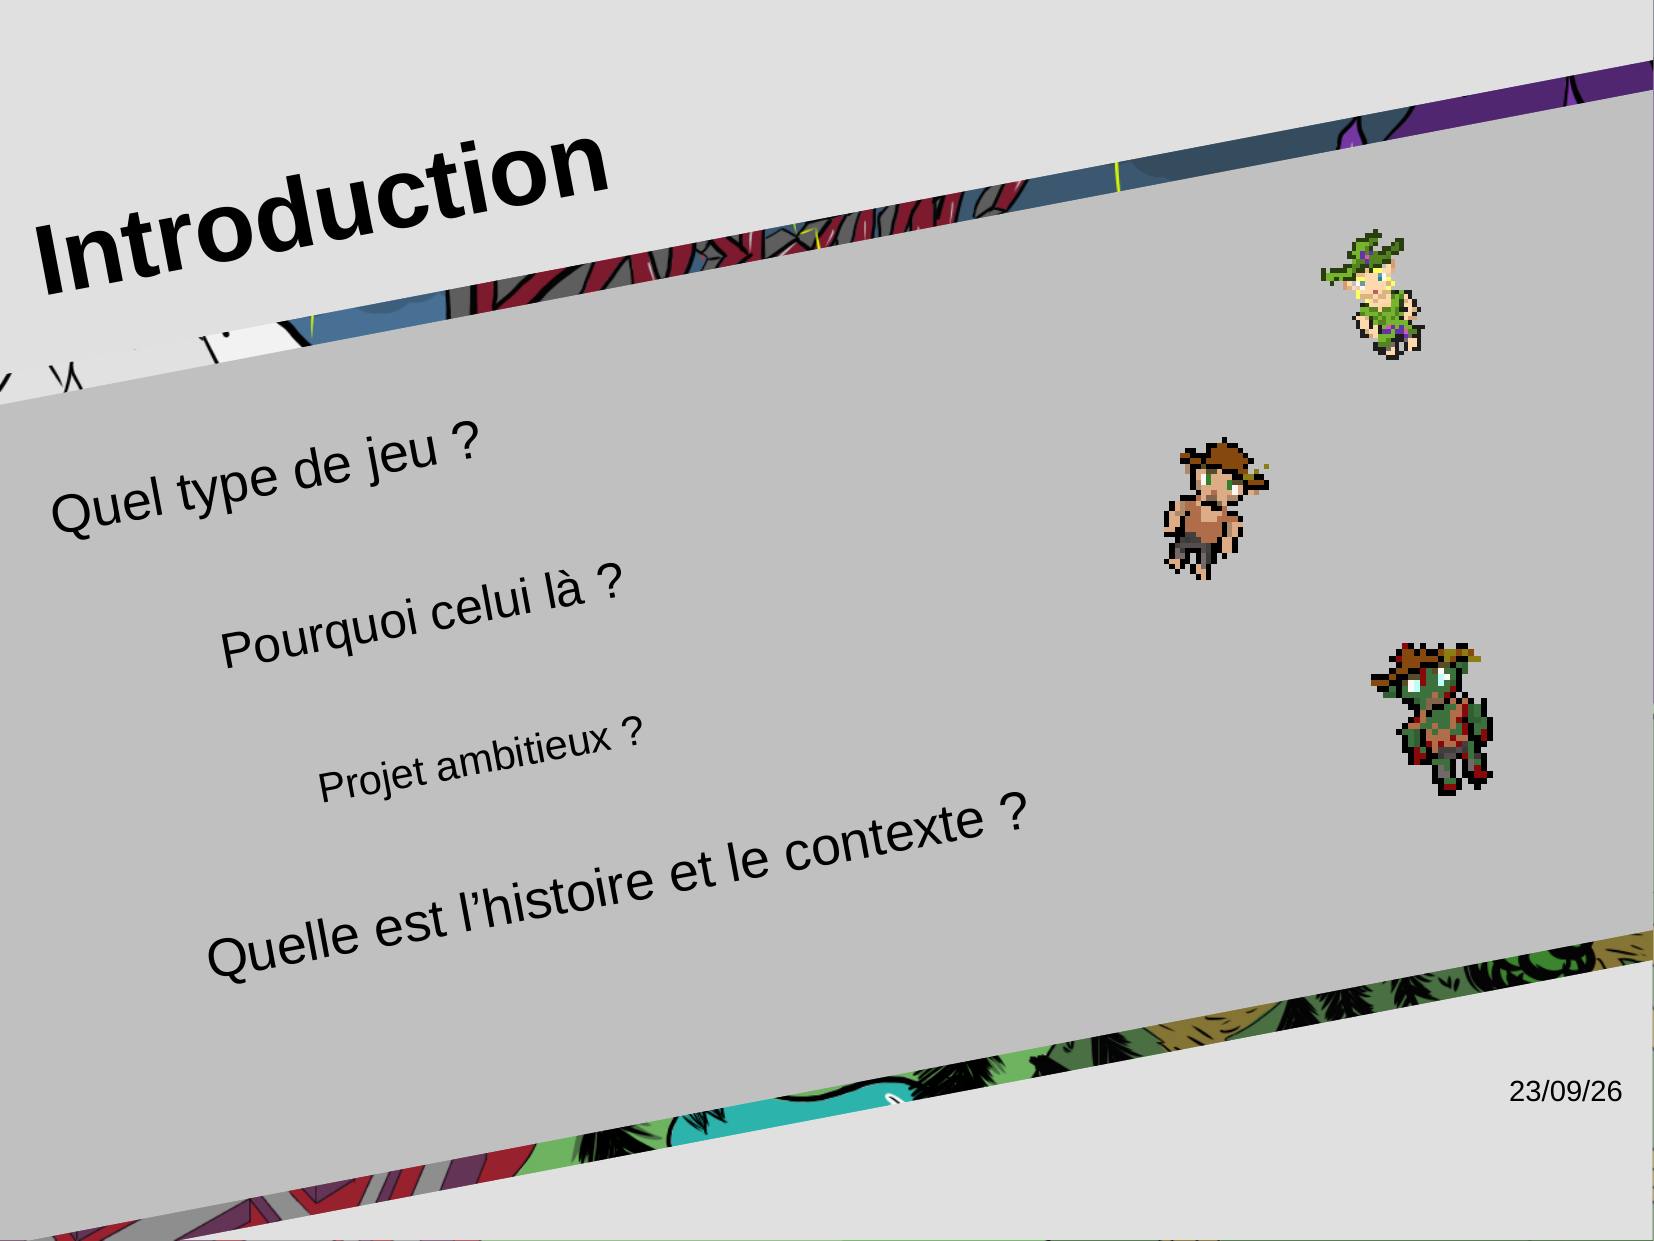

# Introduction
Quel type de jeu ?
Pourquoi celui là ?
Projet ambitieux ?
Quelle est l’histoire et le contexte ?
3